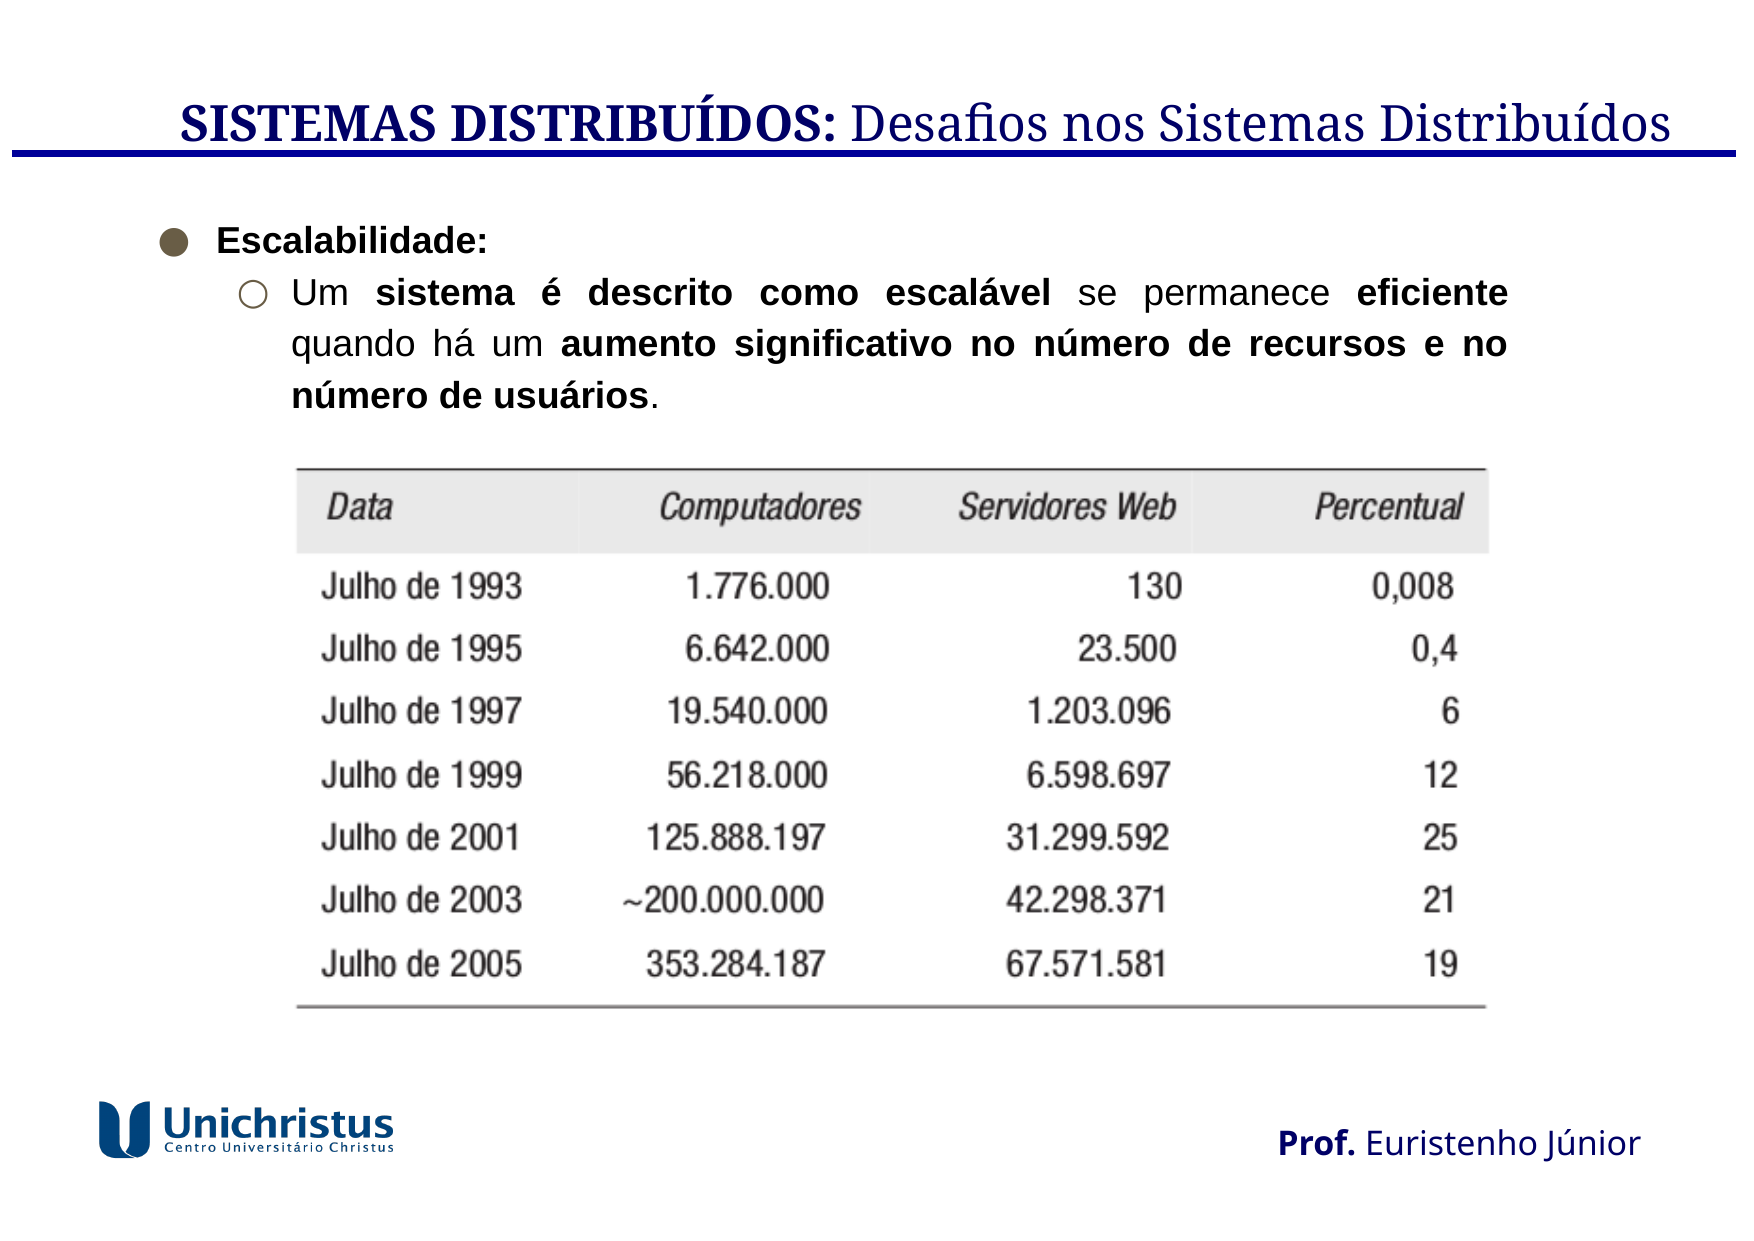

SISTEMAS DISTRIBUÍDOS: Desafios nos Sistemas Distribuídos
Escalabilidade:
Um sistema é descrito como escalável se permanece eficiente quando há um aumento significativo no número de recursos e no número de usuários.
Prof. Euristenho Júnior